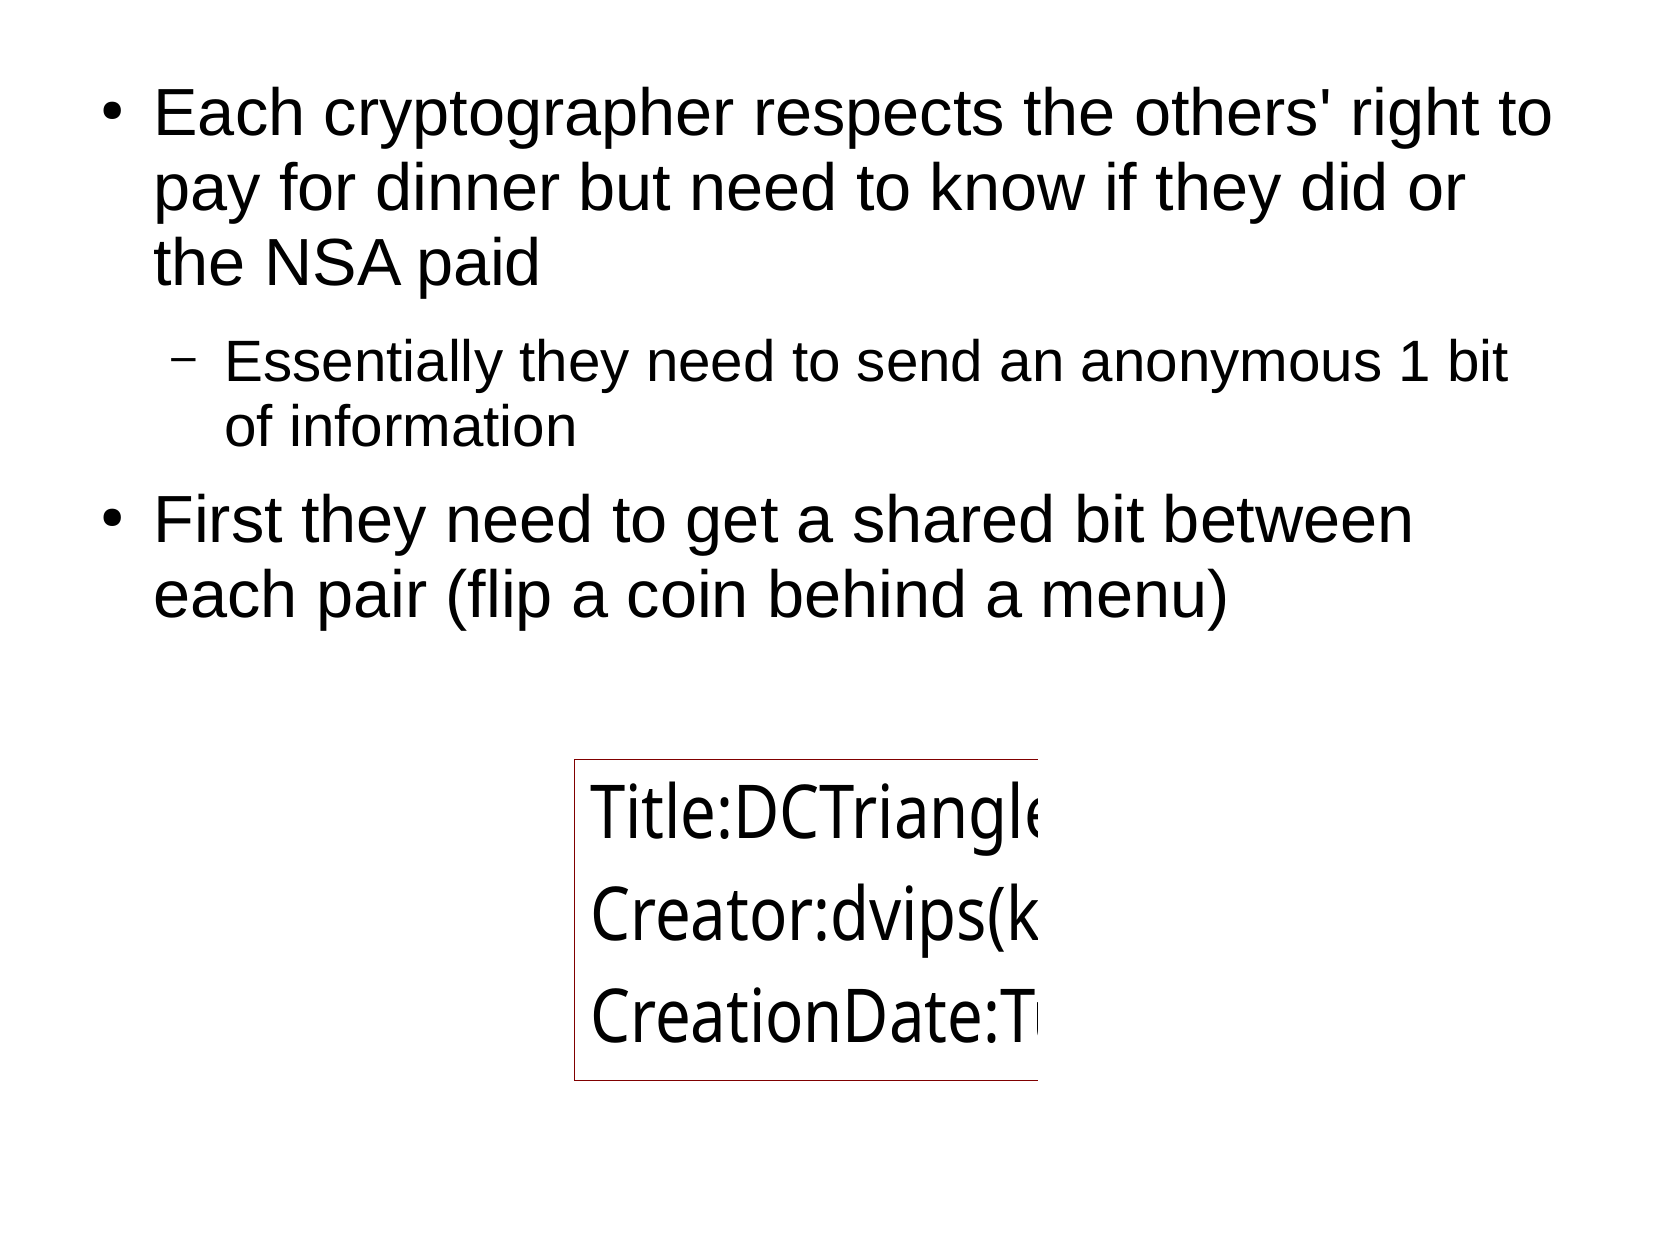

# Each cryptographer respects the others' right to pay for dinner but need to know if they did or the NSA paid
Essentially they need to send an anonymous 1 bit of information
First they need to get a shared bit between each pair (flip a coin behind a menu)